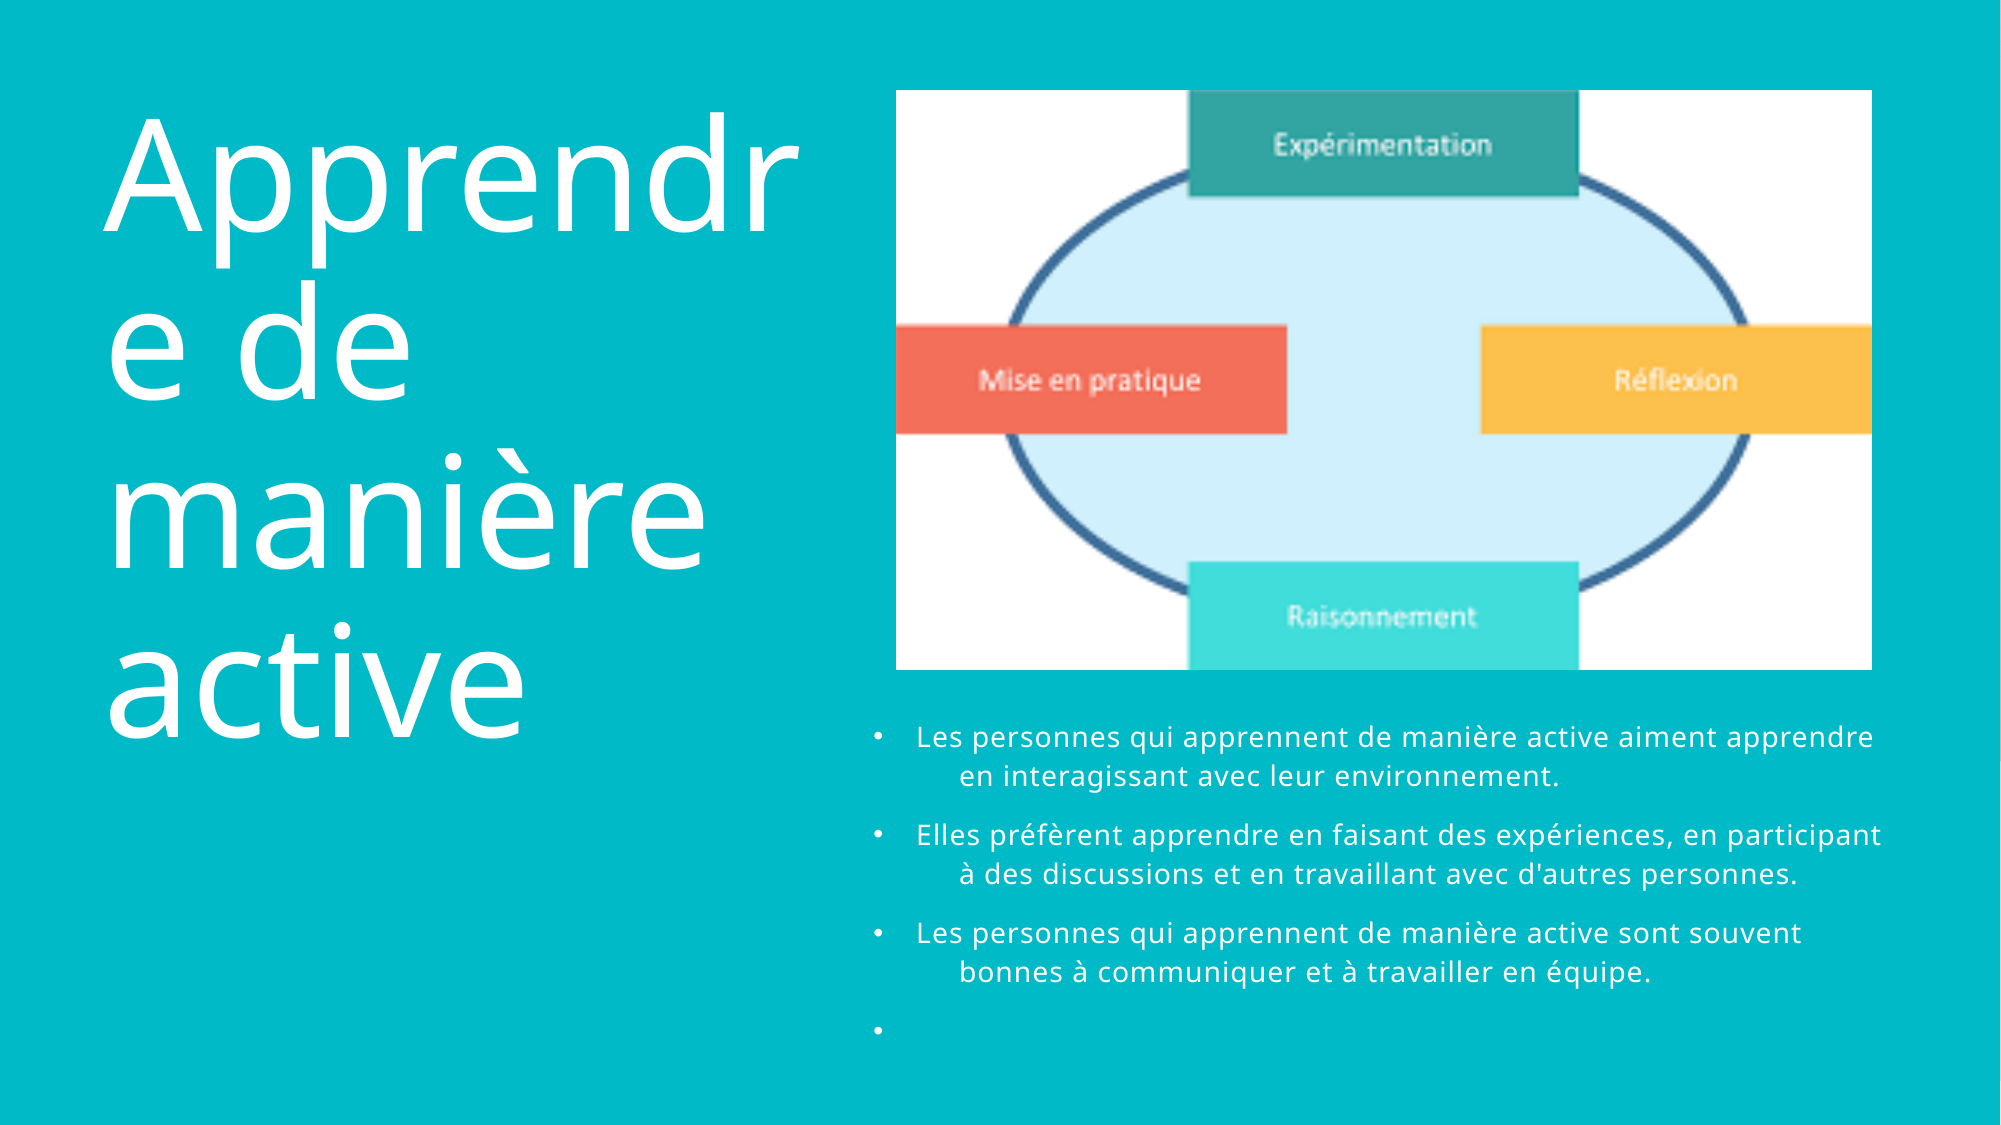

# Apprendre de manière active
Les personnes qui apprennent de manière active aiment apprendre en interagissant avec leur environnement.
Elles préfèrent apprendre en faisant des expériences, en participant à des discussions et en travaillant avec d'autres personnes.
Les personnes qui apprennent de manière active sont souvent bonnes à communiquer et à travailler en équipe.